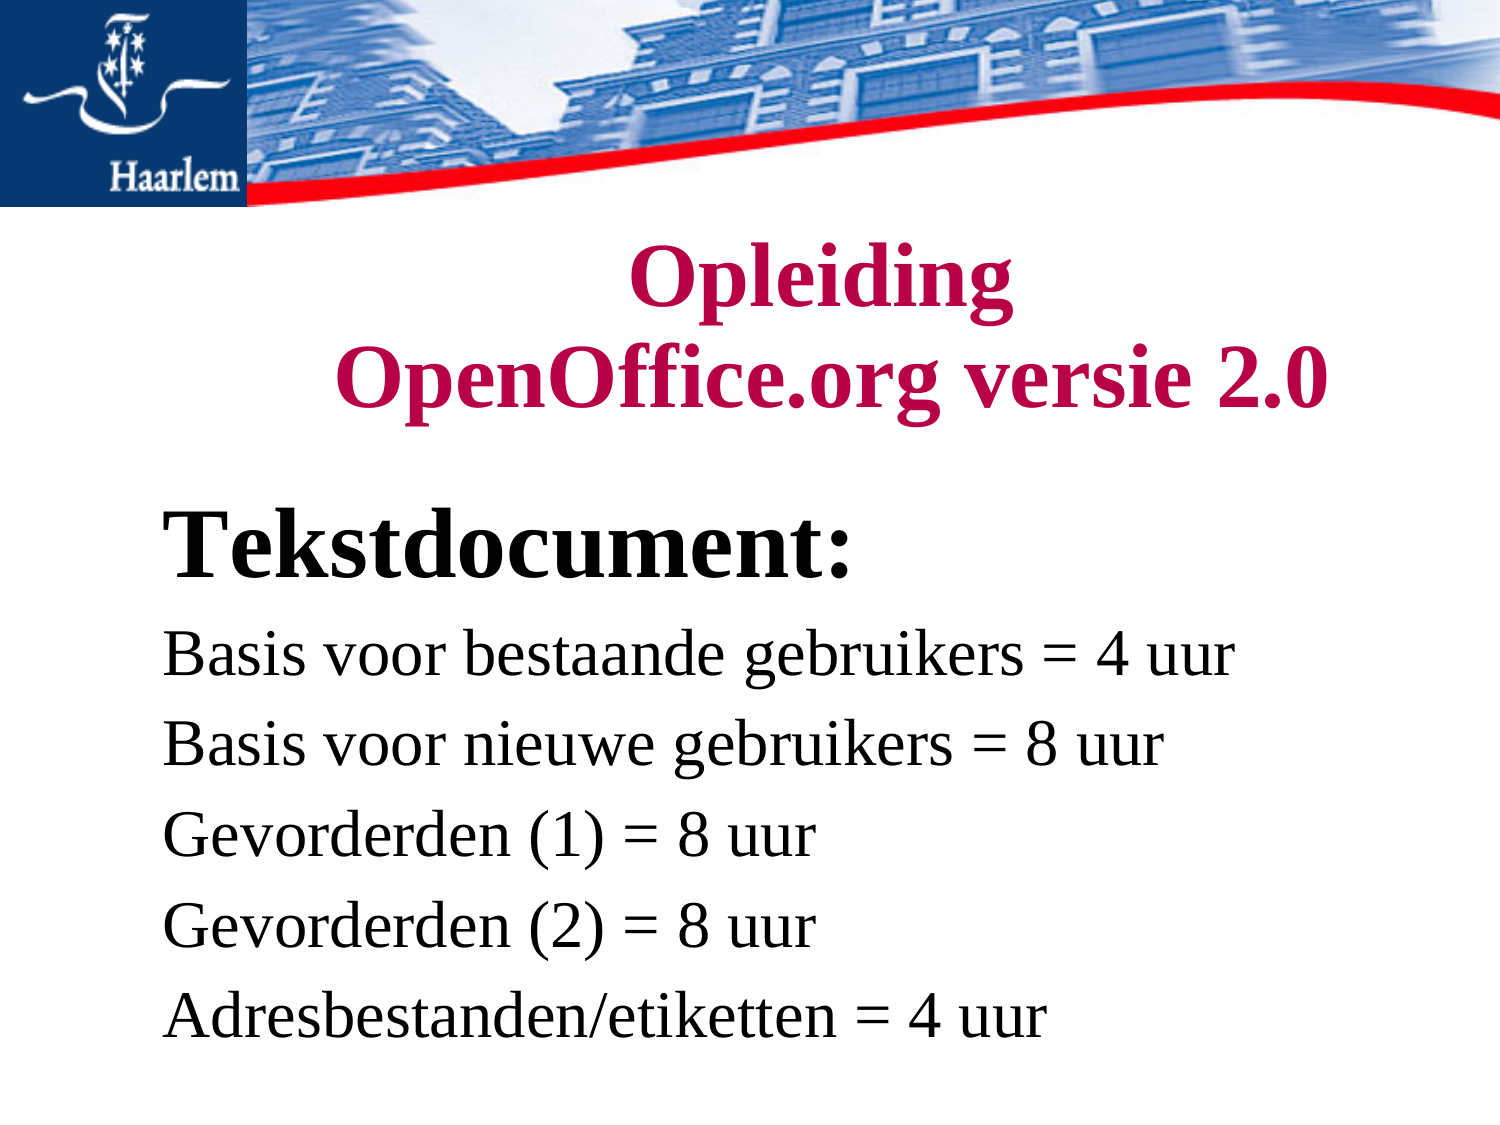

# Opleiding OpenOffice.org versie 2.0
Tekstdocument:
Basis voor bestaande gebruikers = 4 uur
Basis voor nieuwe gebruikers = 8 uur
Gevorderden (1) = 8 uur
Gevorderden (2) = 8 uur
Adresbestanden/etiketten = 4 uur